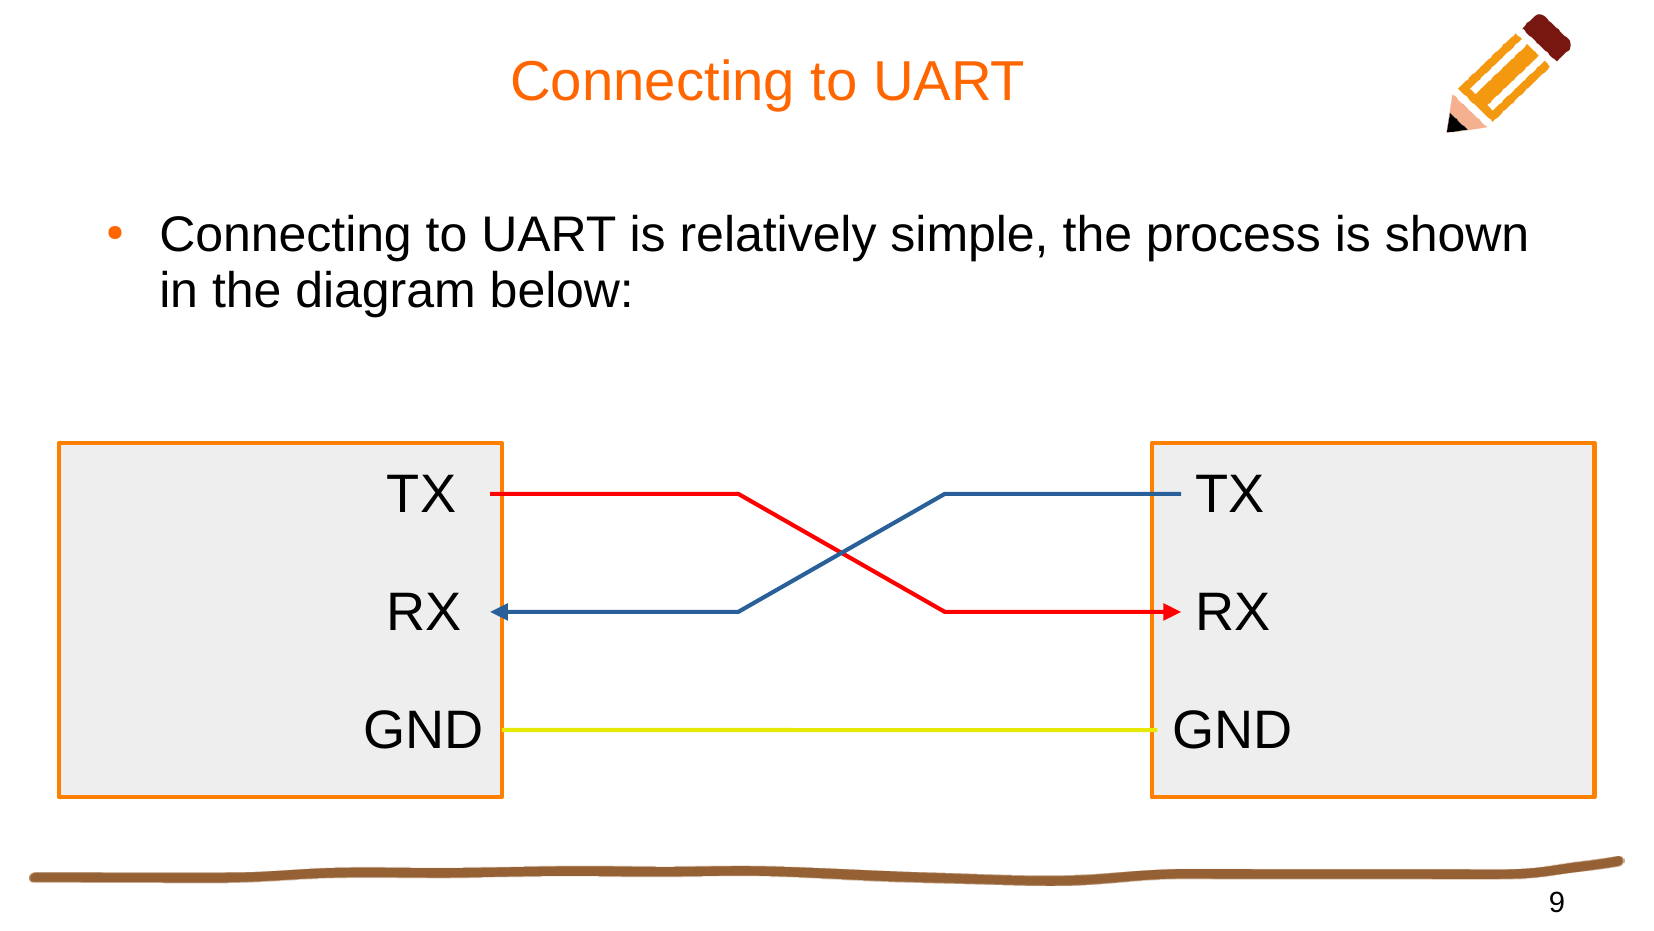

# Connecting to UART
Connecting to UART is relatively simple, the process is shown in the diagram below:
TX
TX
RX
RX
GND
GND
9